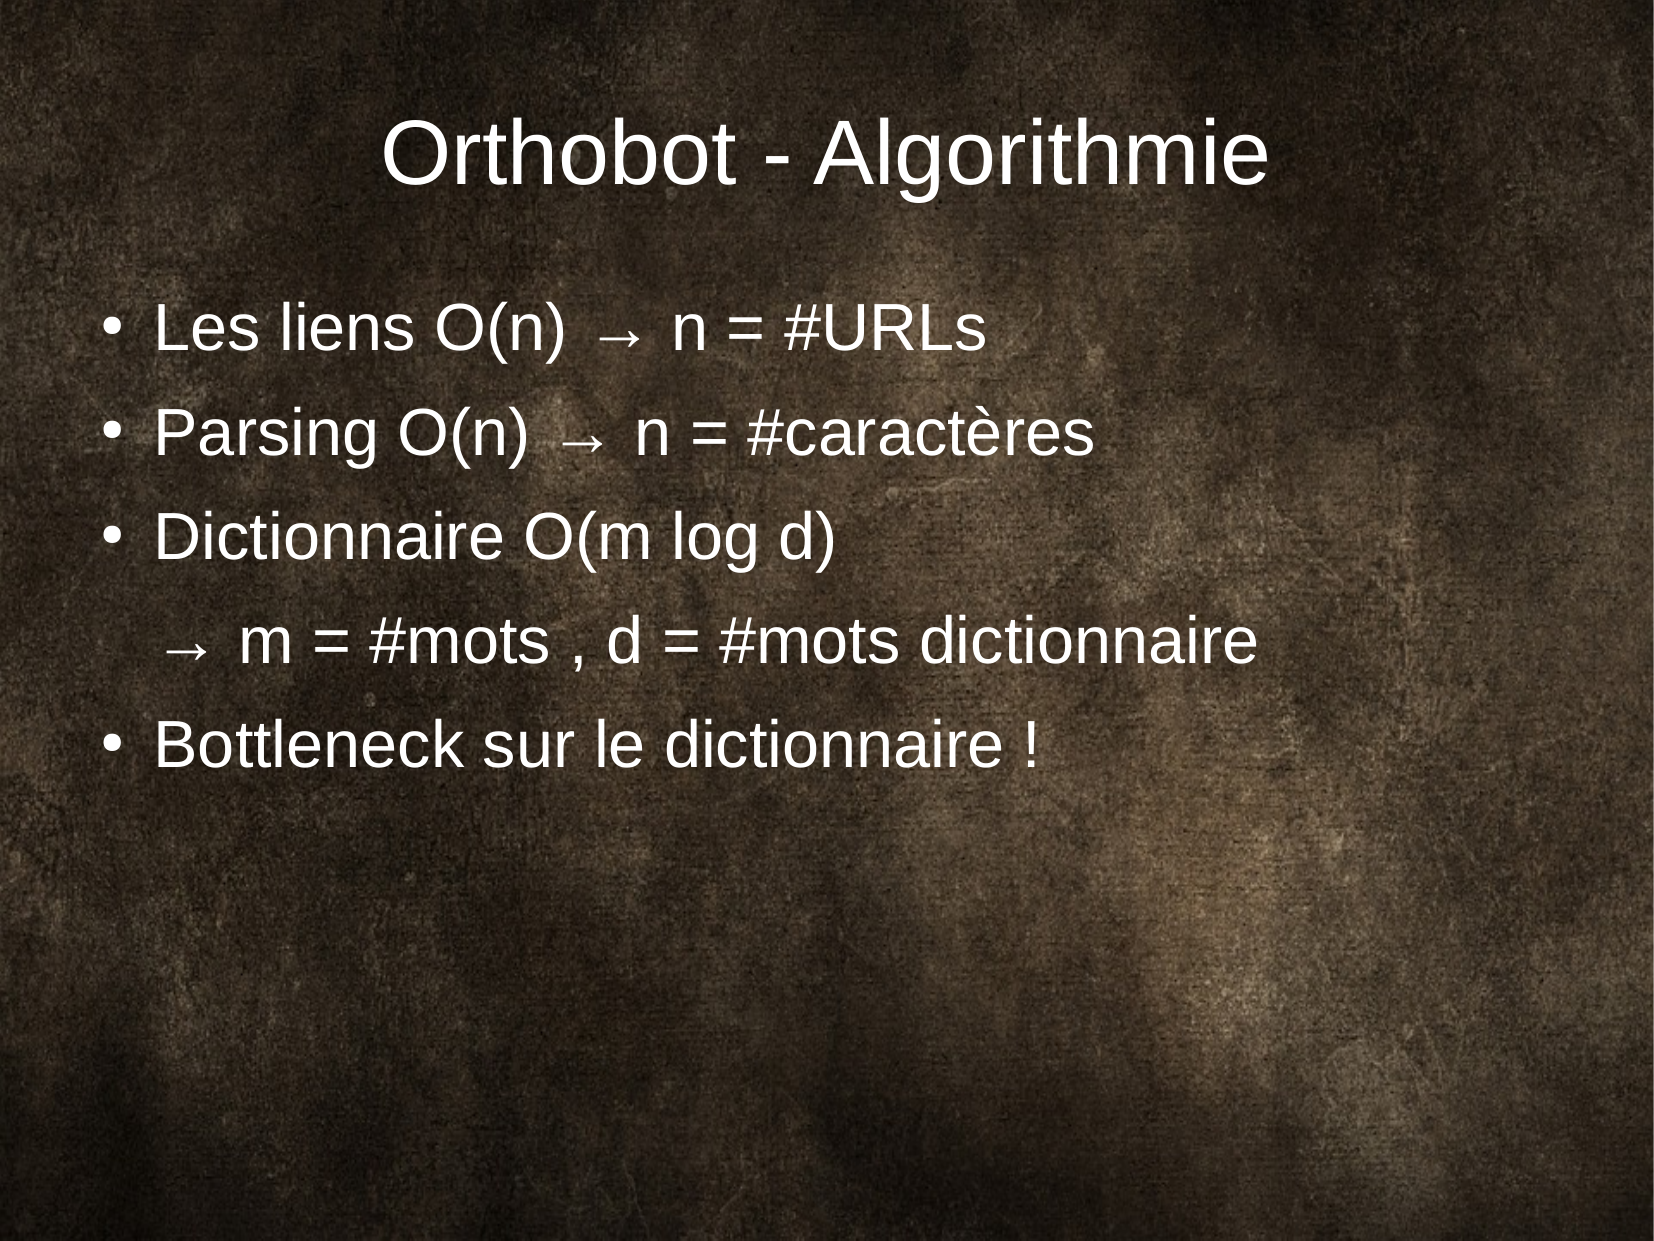

# Orthobot - Algorithmie
Les liens O(n) → n = #URLs
Parsing O(n) → n = #caractères
Dictionnaire O(m log d)
→ m = #mots , d = #mots dictionnaire
Bottleneck sur le dictionnaire !